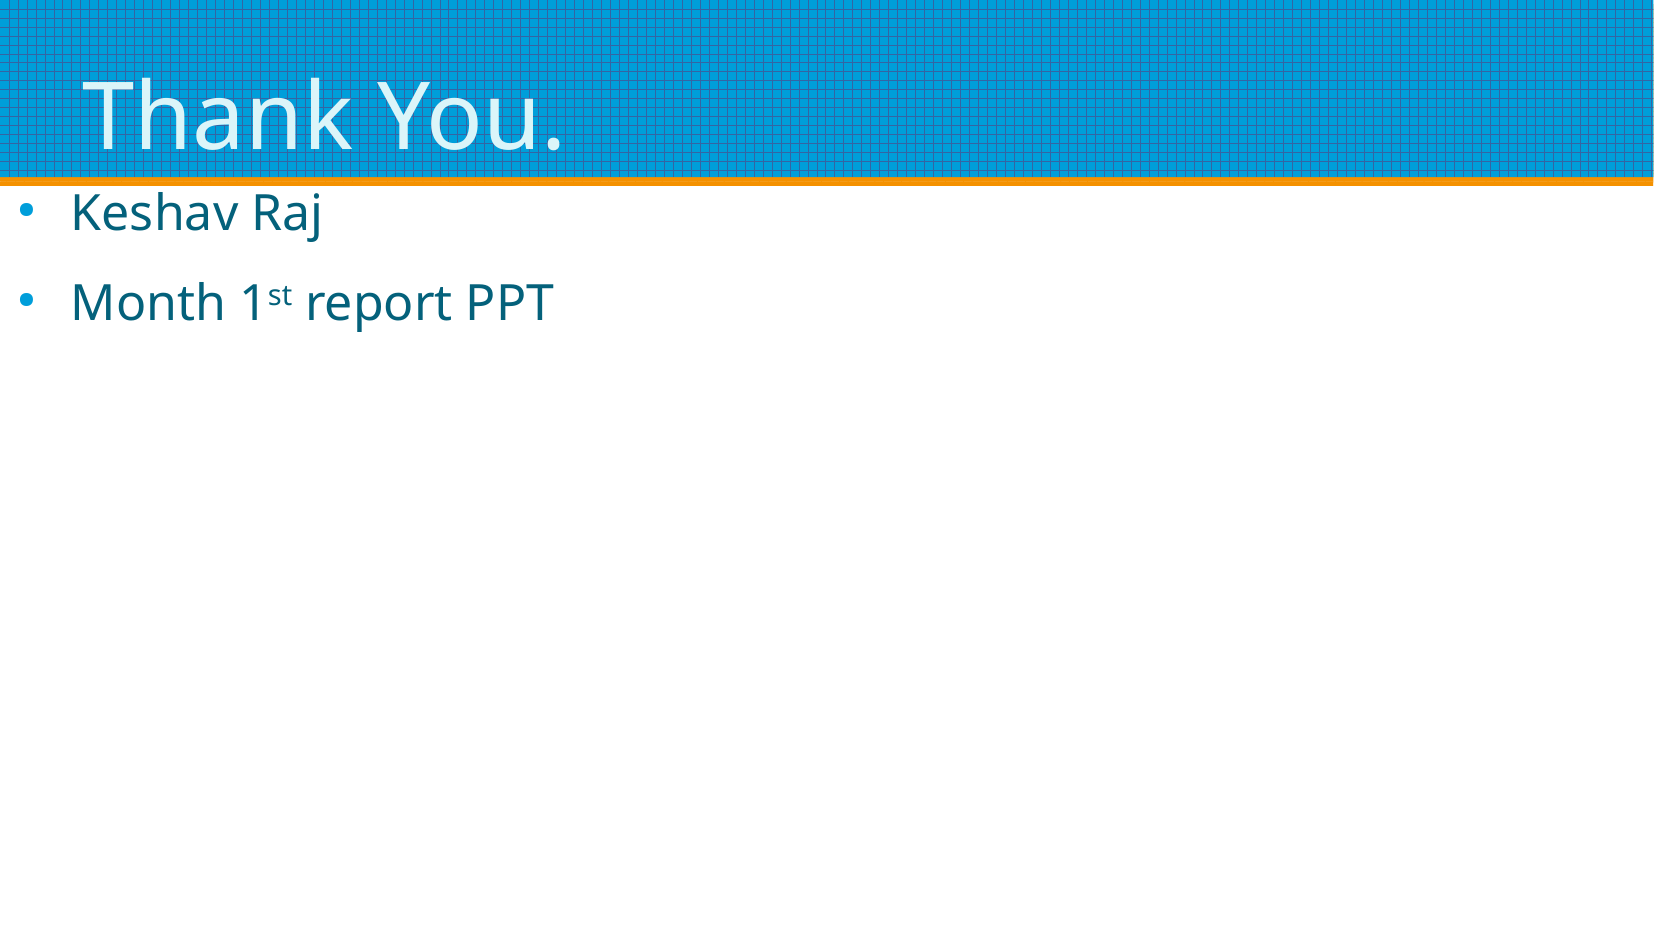

# Thank You.
Keshav Raj
Month 1st report PPT